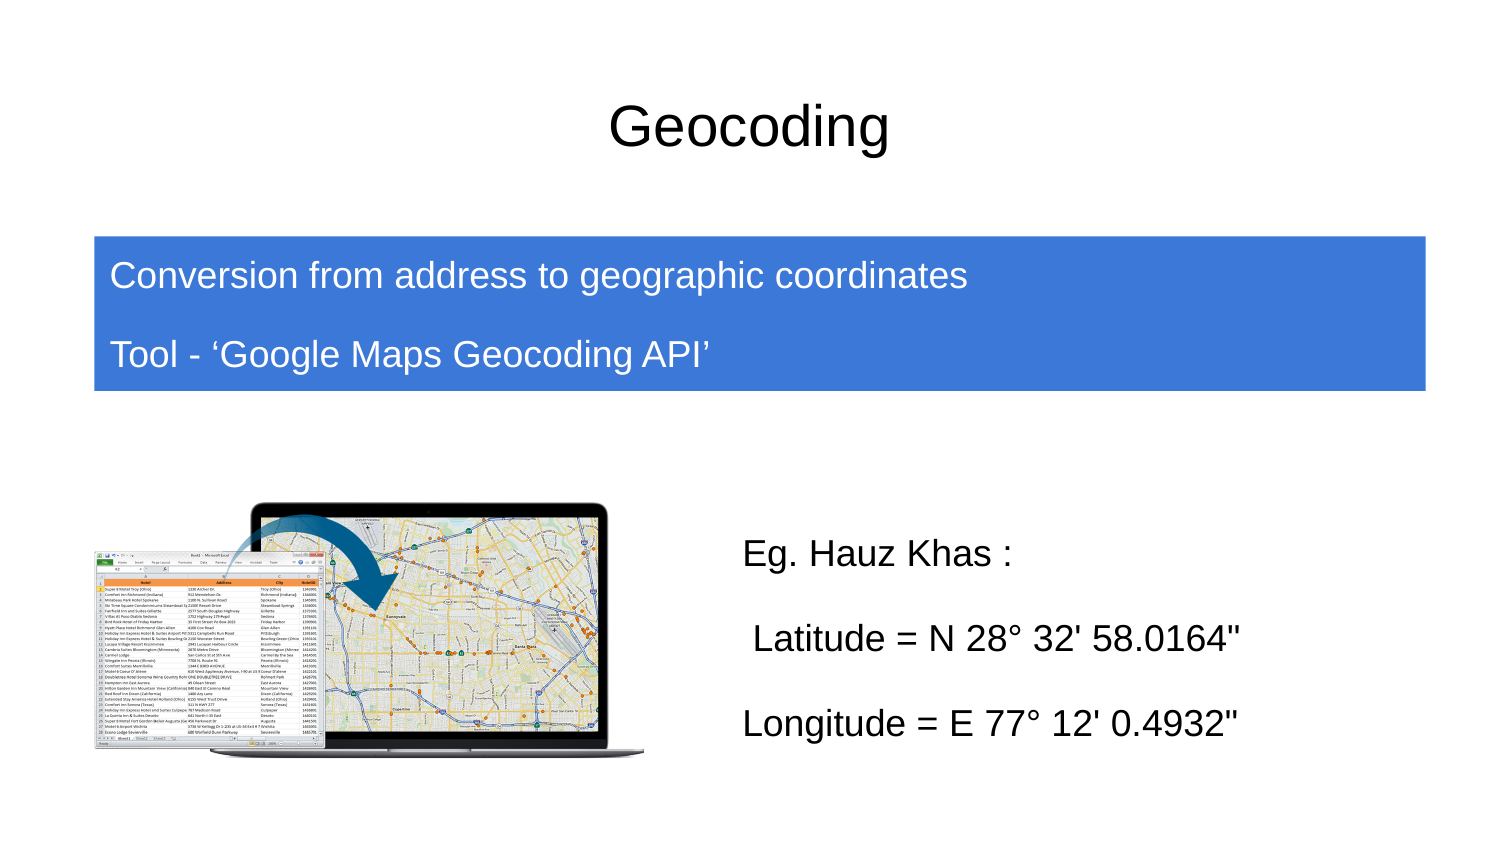

# Geocoding
Conversion from address to geographic coordinates
Tool - ‘Google Maps Geocoding API’
Eg. Hauz Khas :
 Latitude = N 28° 32' 58.0164"
Longitude = E 77° 12' 0.4932"